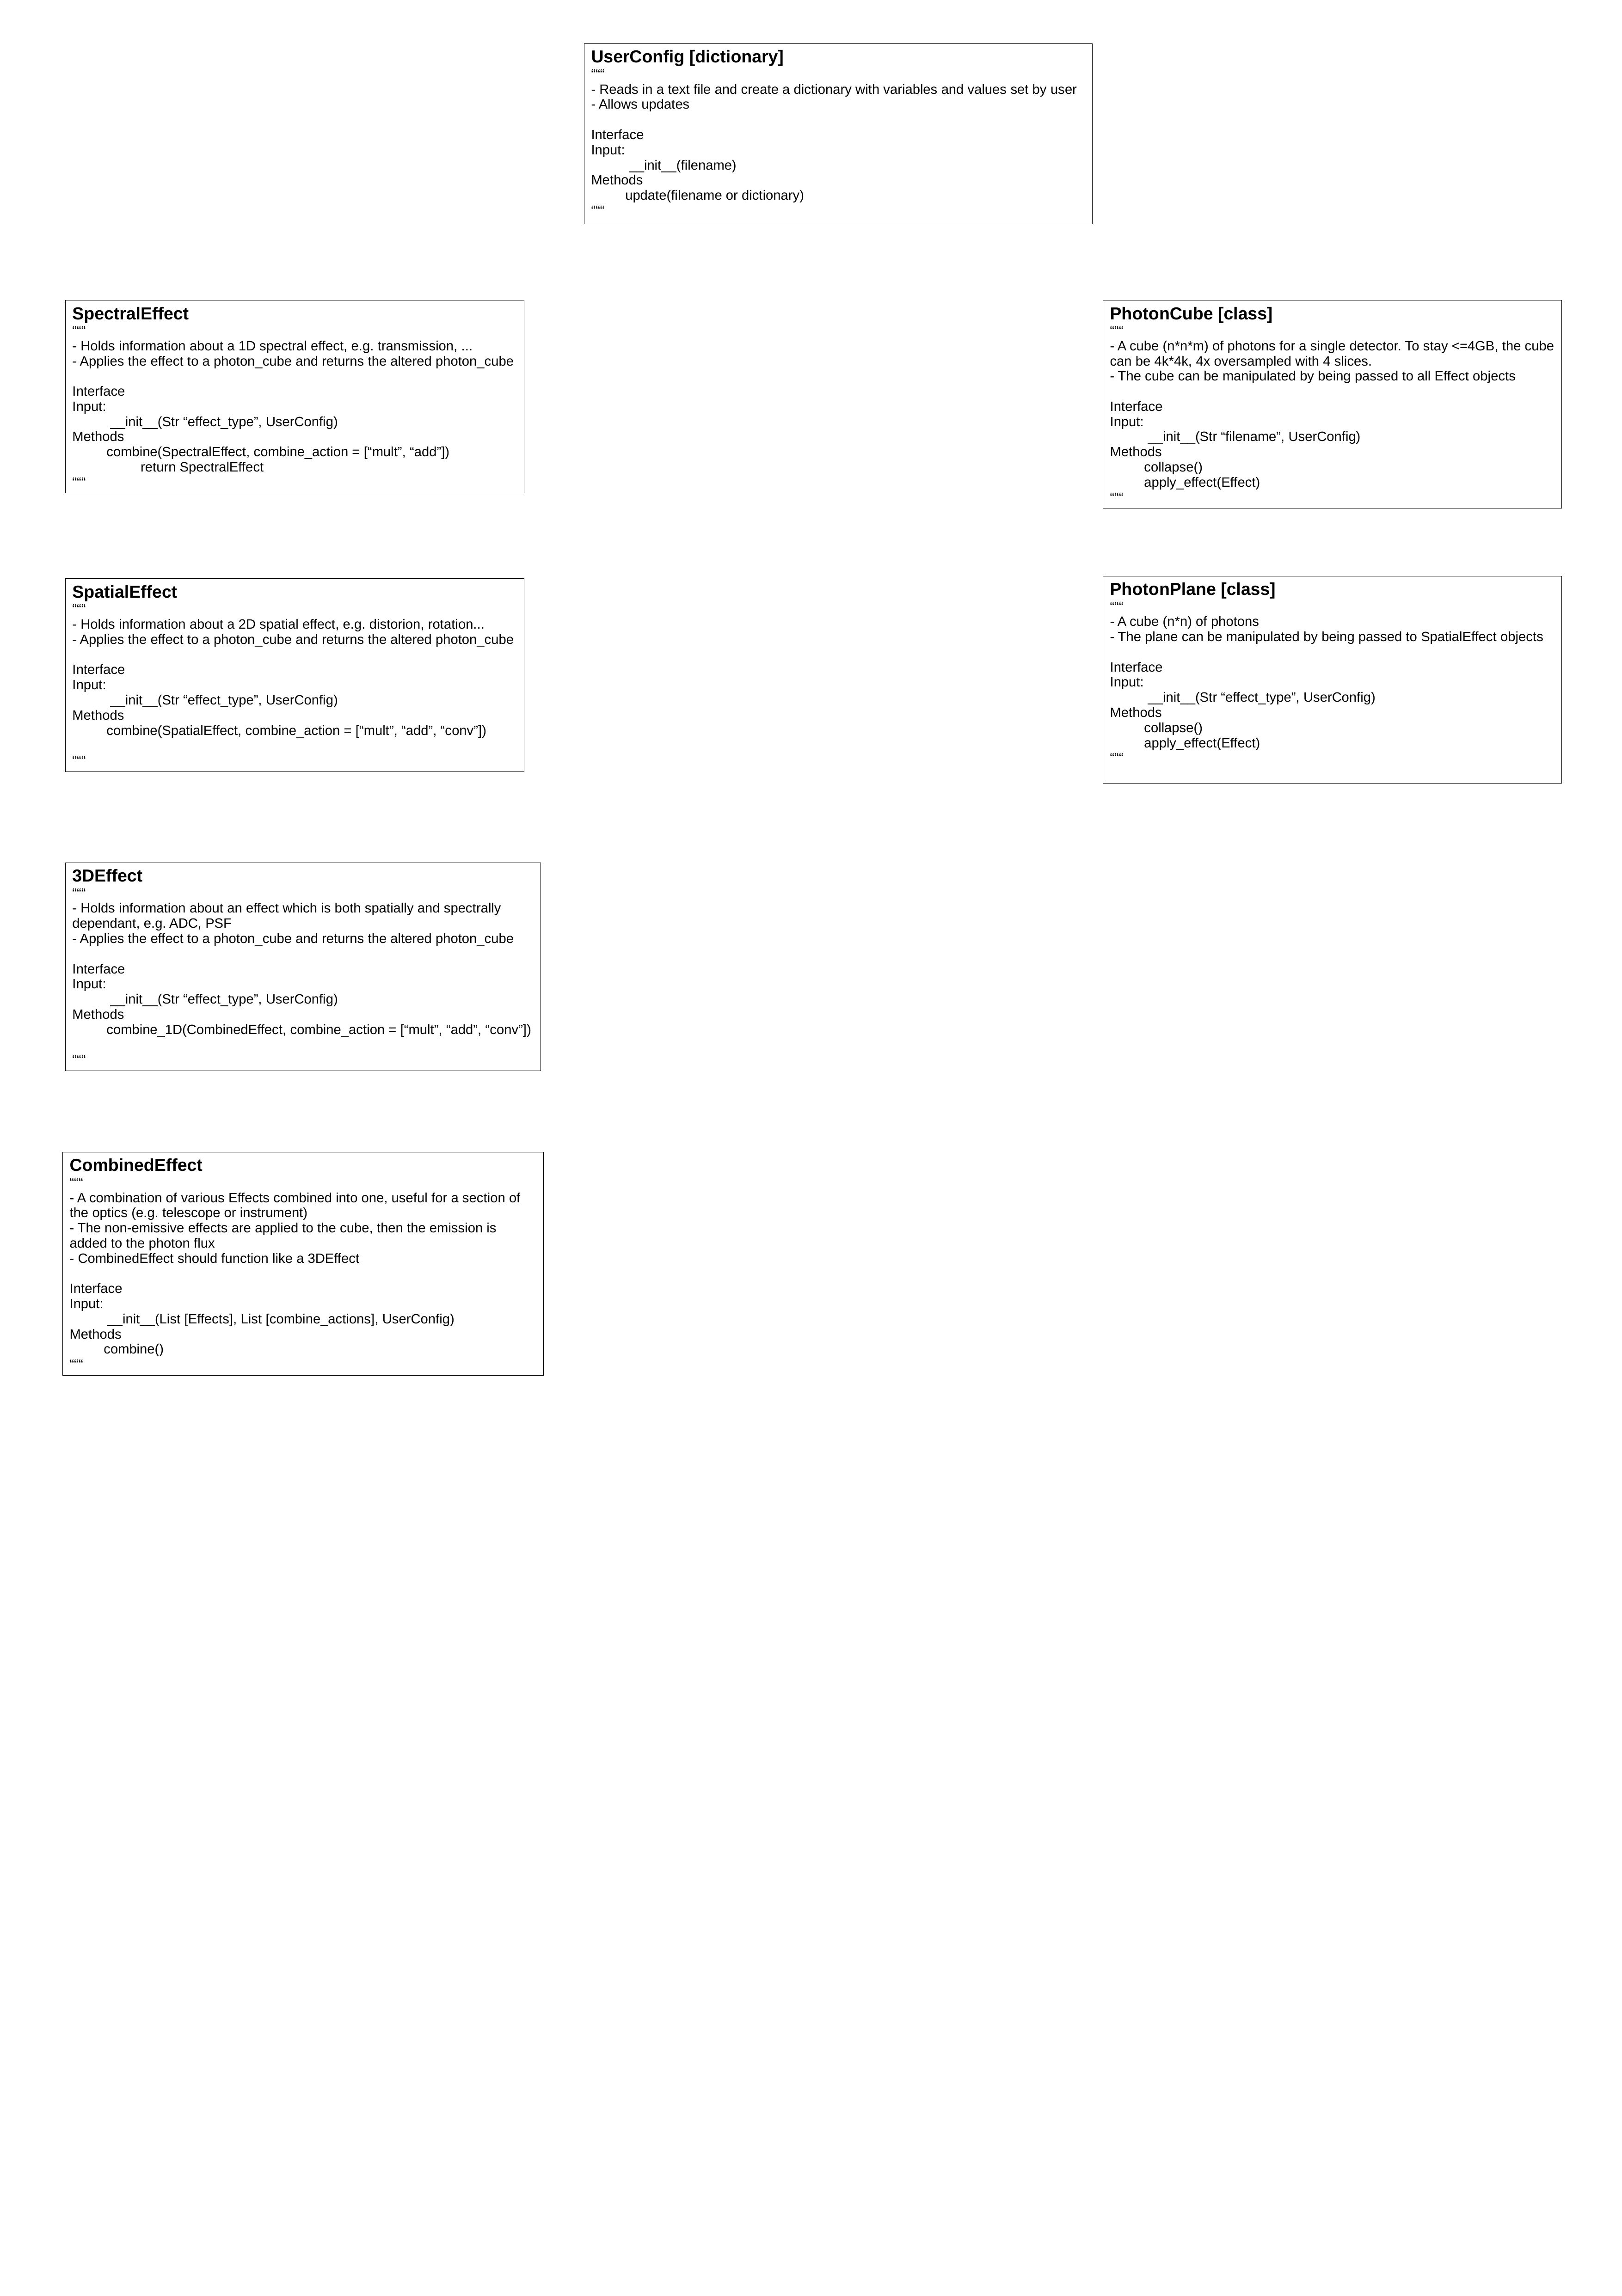

UserConfig [dictionary]
“““
- Reads in a text file and create a dictionary with variables and values set by user
- Allows updates
Interface
Input:
	 __init__(filename)
Methods
	update(filename or dictionary)
“““
SpectralEffect
“““
- Holds information about a 1D spectral effect, e.g. transmission, ...
- Applies the effect to a photon_cube and returns the altered photon_cube
Interface
Input:
	 __init__(Str “effect_type”, UserConfig)
Methods
	combine(SpectralEffect, combine_action = [“mult”, “add”])
		return SpectralEffect
“““
PhotonCube [class]
“““
- A cube (n*n*m) of photons for a single detector. To stay <=4GB, the cube can be 4k*4k, 4x oversampled with 4 slices.
- The cube can be manipulated by being passed to all Effect objects
Interface
Input:
	 __init__(Str “filename”, UserConfig)
Methods
	collapse()
	apply_effect(Effect)
“““
PhotonPlane [class]
“““
- A cube (n*n) of photons
- The plane can be manipulated by being passed to SpatialEffect objects
Interface
Input:
	 __init__(Str “effect_type”, UserConfig)
Methods
	collapse()
	apply_effect(Effect)
“““
SpatialEffect
“““
- Holds information about a 2D spatial effect, e.g. distorion, rotation...
- Applies the effect to a photon_cube and returns the altered photon_cube
Interface
Input:
	 __init__(Str “effect_type”, UserConfig)
Methods
	combine(SpatialEffect, combine_action = [“mult”, “add”, “conv”])
“““
3DEffect
“““
- Holds information about an effect which is both spatially and spectrally dependant, e.g. ADC, PSF
- Applies the effect to a photon_cube and returns the altered photon_cube
Interface
Input:
	 __init__(Str “effect_type”, UserConfig)
Methods
	combine_1D(CombinedEffect, combine_action = [“mult”, “add”, “conv”])
“““
CombinedEffect
“““
- A combination of various Effects combined into one, useful for a section of the optics (e.g. telescope or instrument)
- The non-emissive effects are applied to the cube, then the emission is added to the photon flux
- CombinedEffect should function like a 3DEffect
Interface
Input:
	 __init__(List [Effects], List [combine_actions], UserConfig)
Methods
	combine()
“““